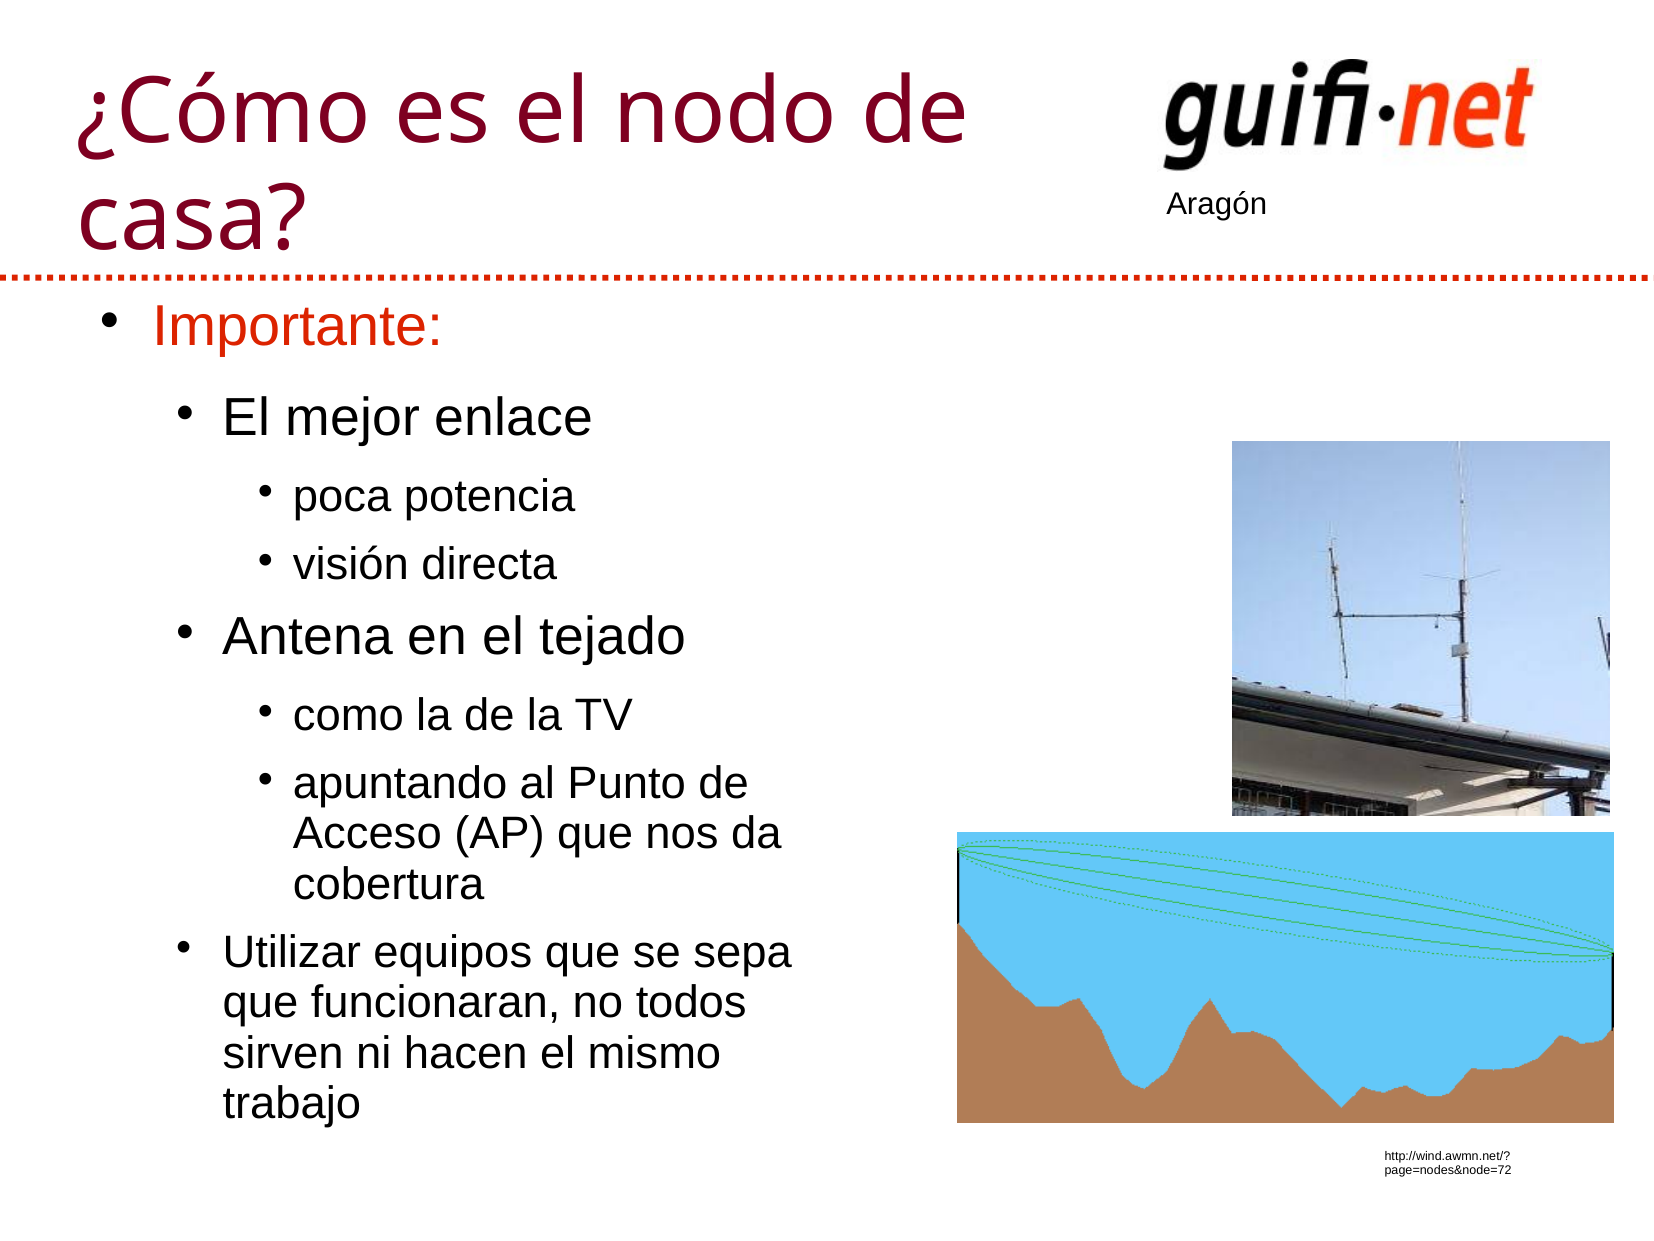

# ¿Cómo es el nodo de casa?
Importante:
El mejor enlace
poca potencia
visión directa
Antena en el tejado
como la de la TV
apuntando al Punto de Acceso (AP) que nos da cobertura
Utilizar equipos que se sepa que funcionaran, no todos sirven ni hacen el mismo trabajo
http://wind.awmn.net/?page=nodes&node=72